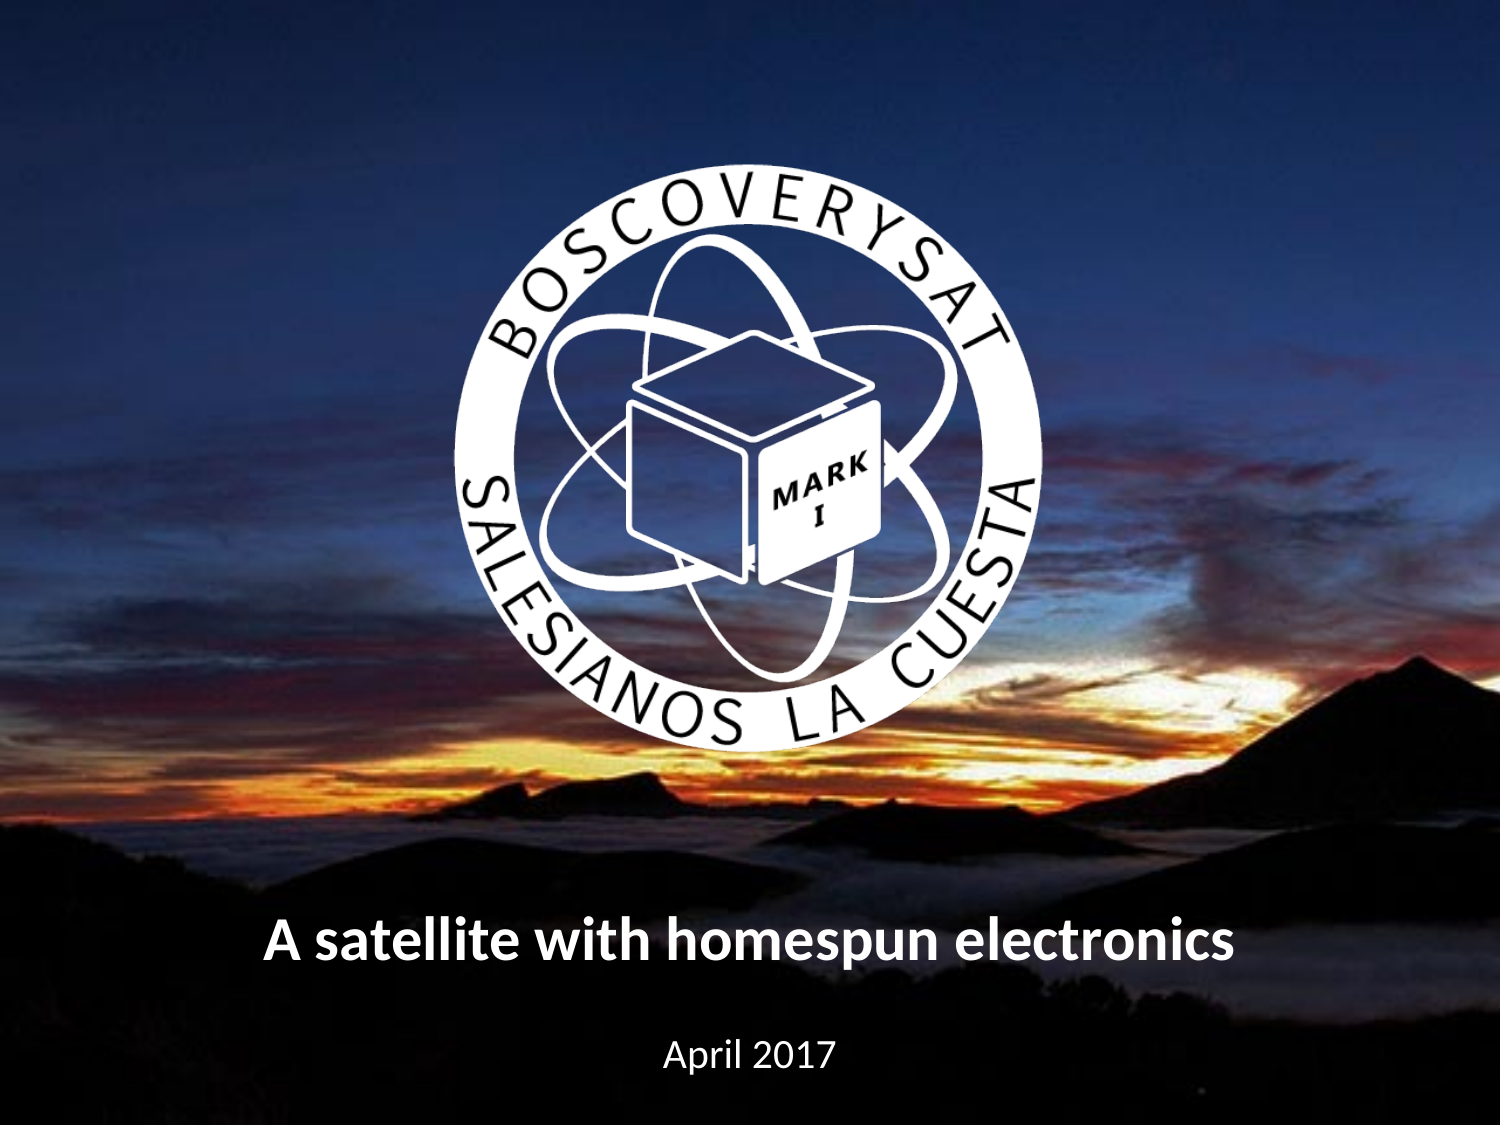

A satellite with homespun electronics
April 2017